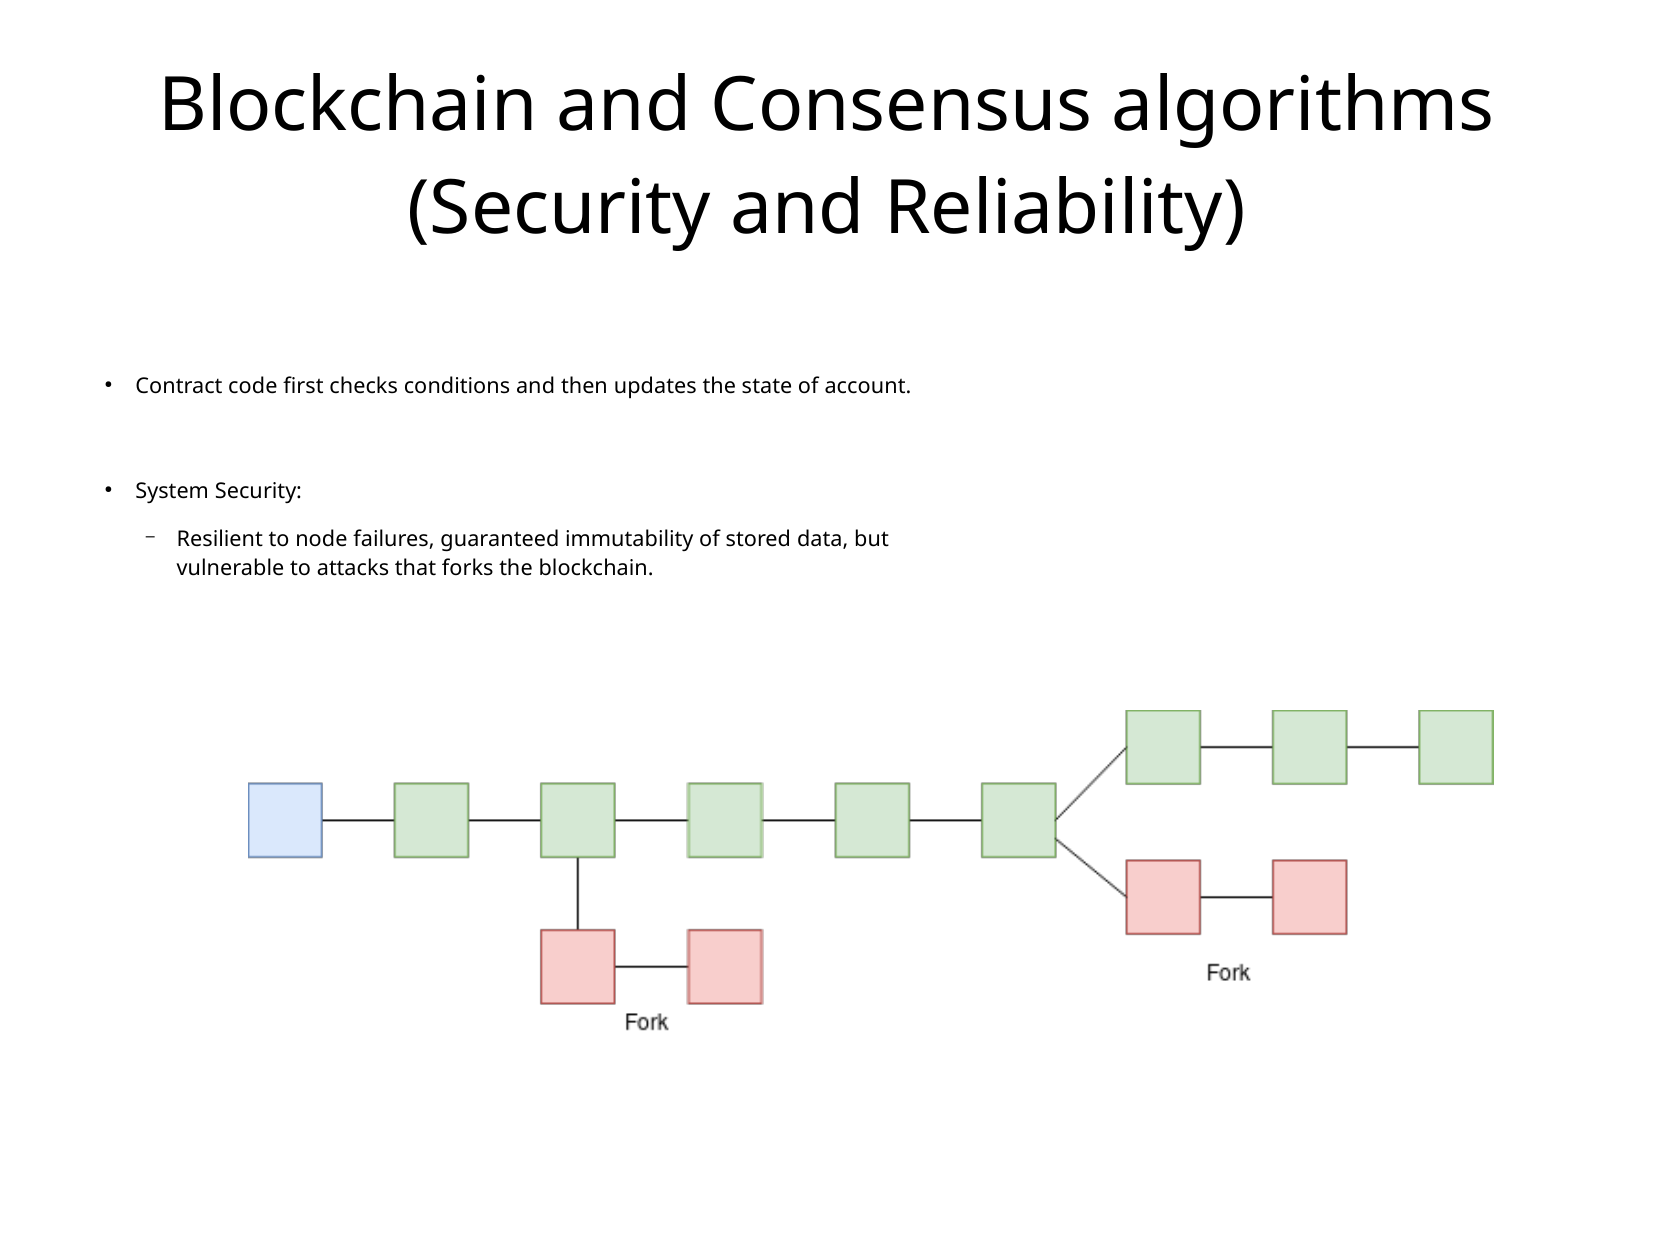

# Blockchain and Consensus algorithms (Security and Reliability)
Contract code first checks conditions and then updates the state of account.
System Security:
Resilient to node failures, guaranteed immutability of stored data, but vulnerable to attacks that forks the blockchain.